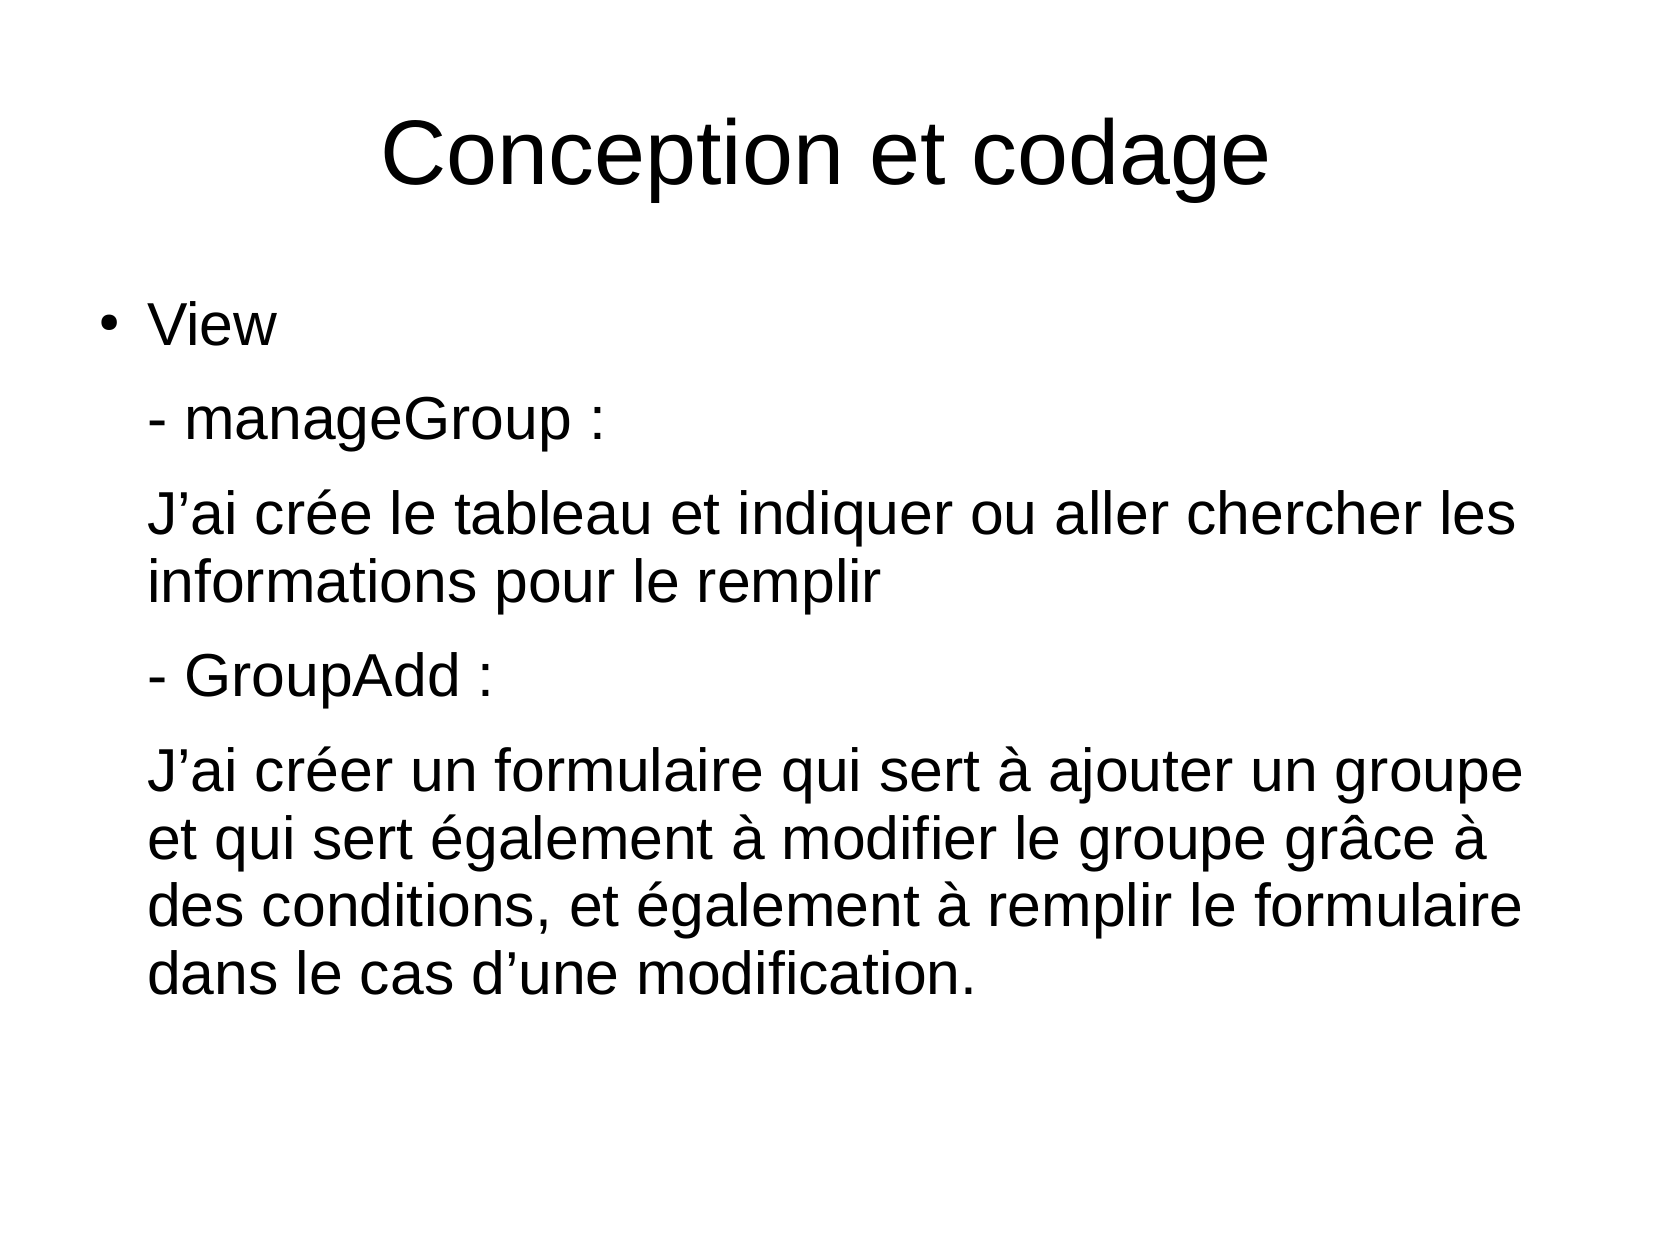

# Conception et codage
View
- manageGroup :
J’ai crée le tableau et indiquer ou aller chercher les informations pour le remplir
- GroupAdd :
J’ai créer un formulaire qui sert à ajouter un groupe et qui sert également à modifier le groupe grâce à des conditions, et également à remplir le formulaire dans le cas d’une modification.